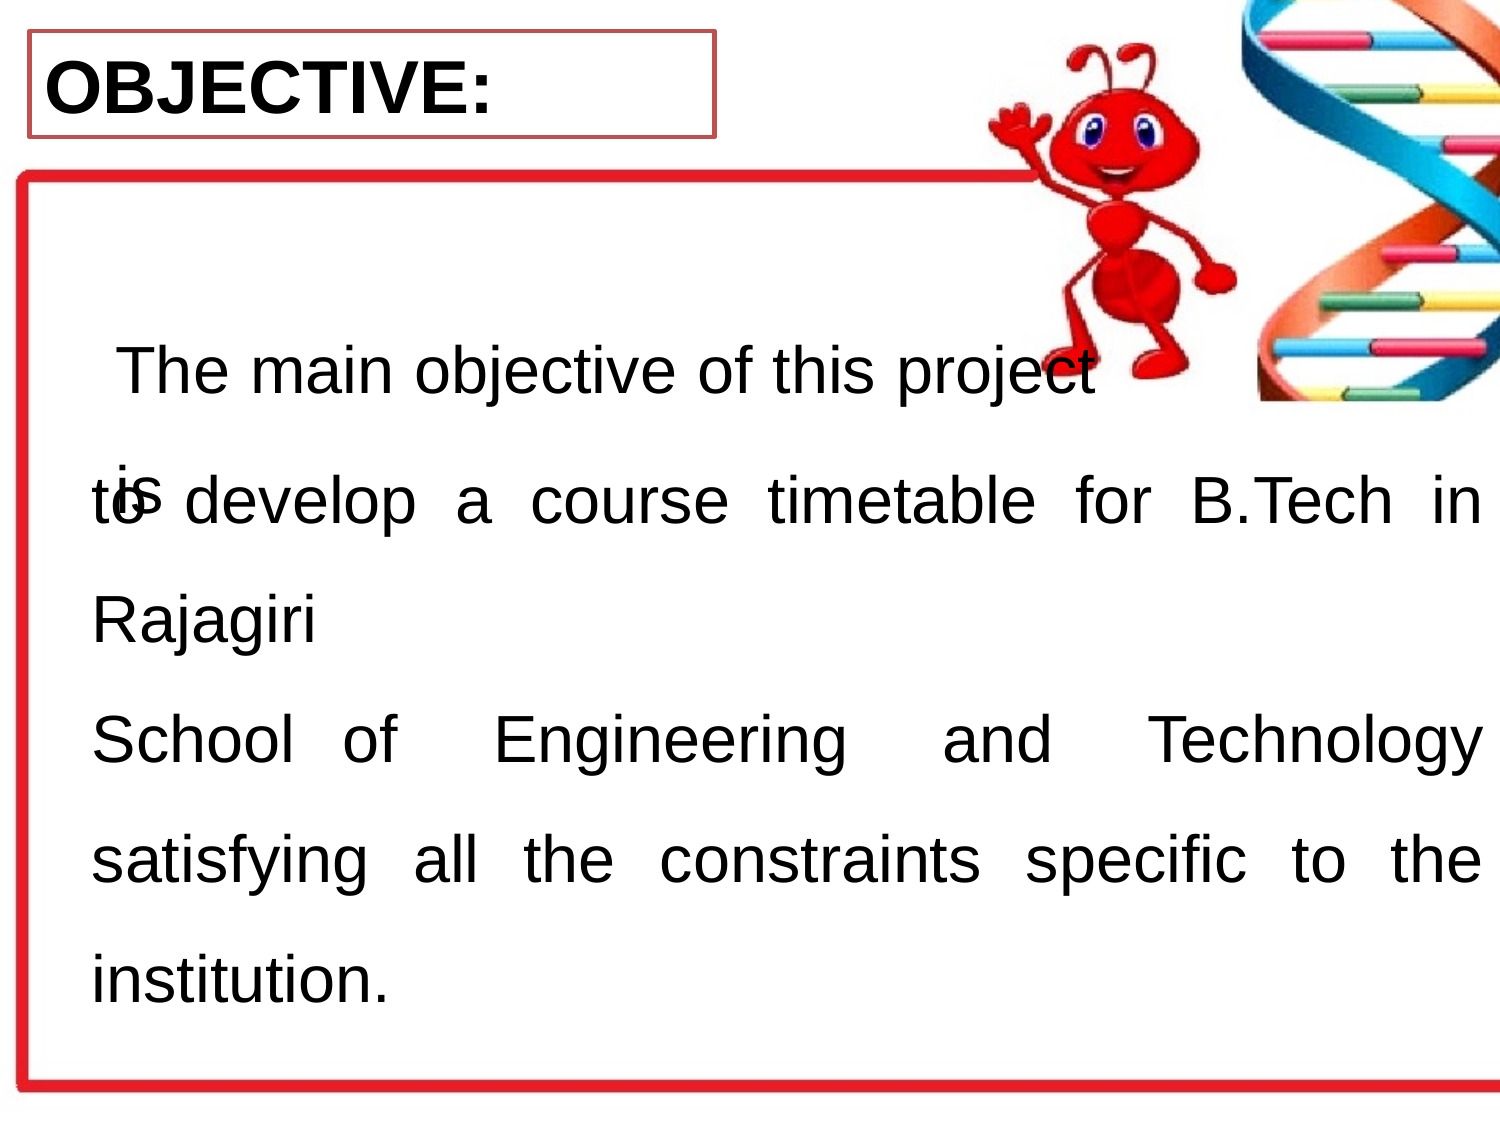

OBJECTIVE:
The main objective of this project is
#
to develop a course timetable for B.Tech in Rajagiri
School of Engineering and Technology satisfying all the constraints specific to the institution.